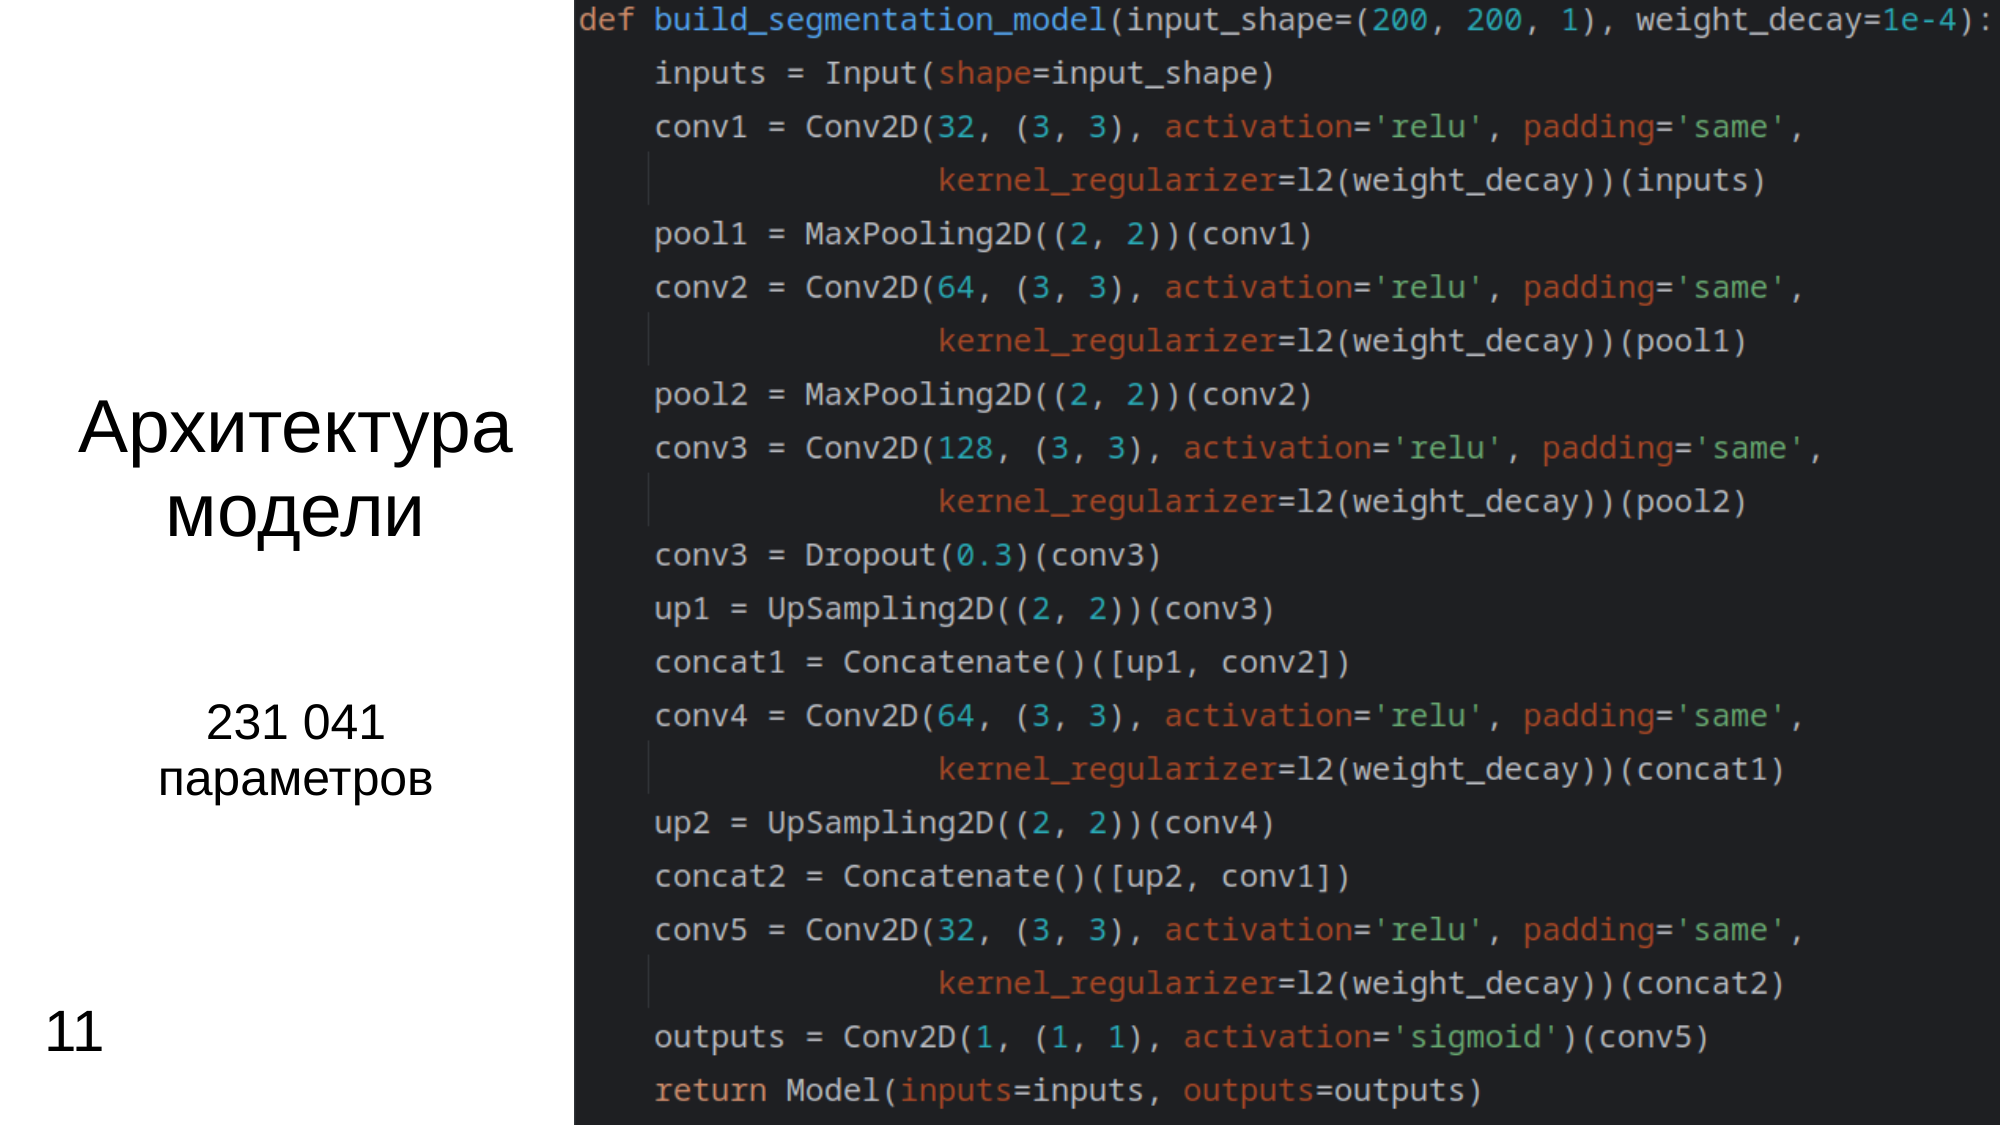

# Архитектура модели
231 041
параметров
11